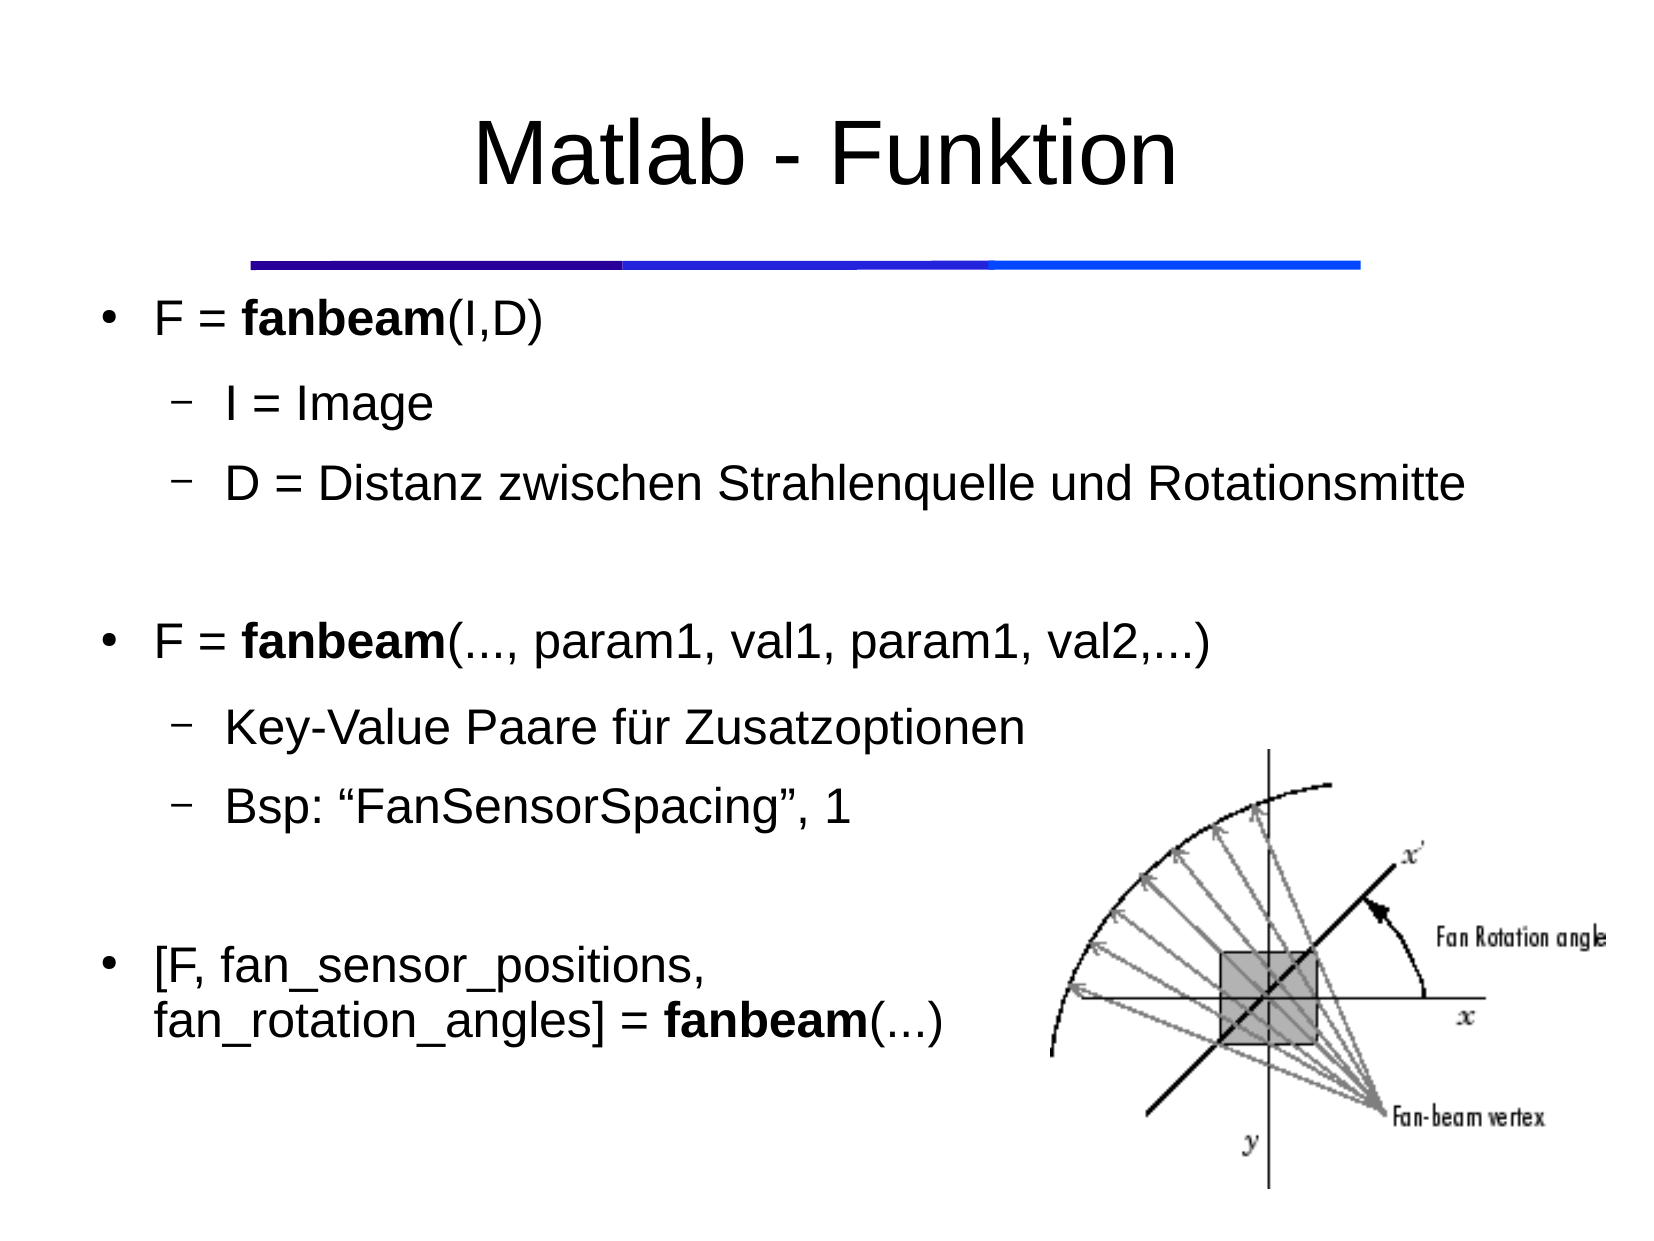

# Matlab - Funktion
F = fanbeam(I,D)
I = Image
D = Distanz zwischen Strahlenquelle und Rotationsmitte
F = fanbeam(..., param1, val1, param1, val2,...)
Key-Value Paare für Zusatzoptionen
Bsp: “FanSensorSpacing”, 1
[F, fan_sensor_positions,
fan_rotation_angles] = fanbeam(...)